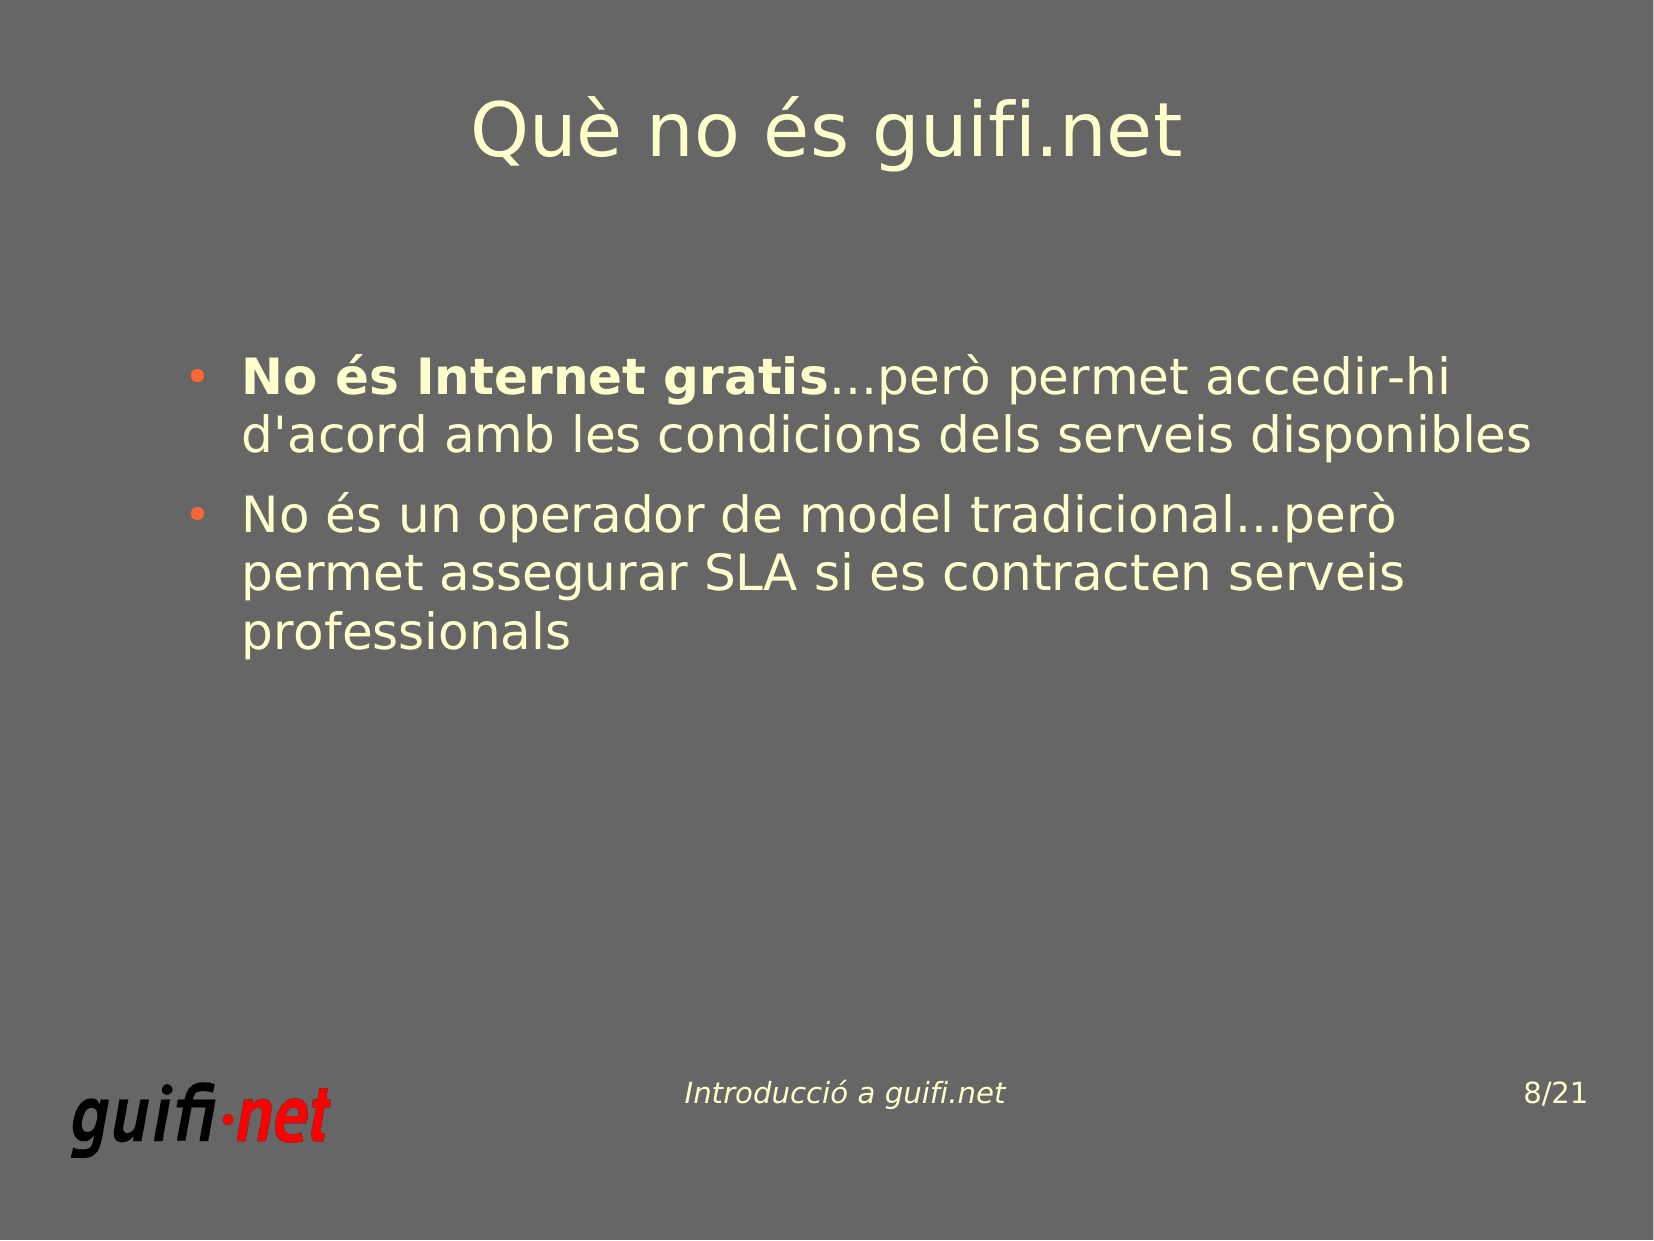

# Què no és guifi.net
No és Internet gratis...però permet accedir-hi d'acord amb les condicions dels serveis disponibles
No és un operador de model tradicional...però permet assegurar SLA si es contracten serveis professionals
8